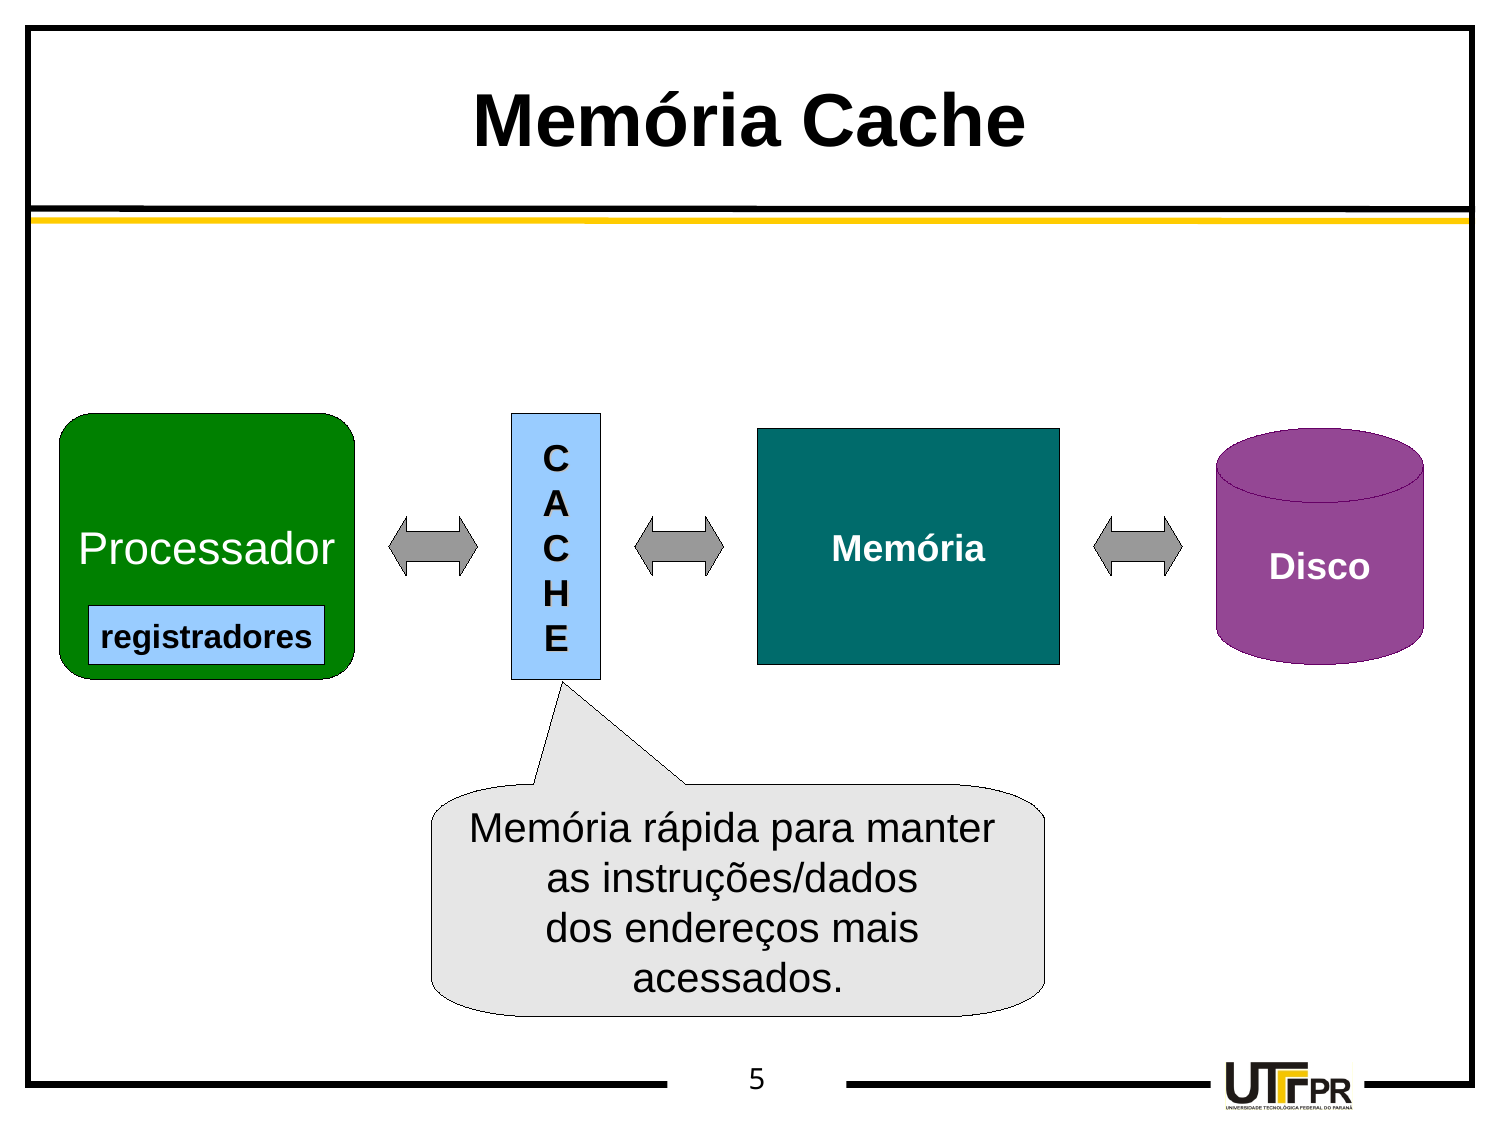

# Memória Cache
Processador
C
A
C
H
E
Memória
Disco
registradores
Memória rápida para manter
as instruções/dados
dos endereços mais
acessados.